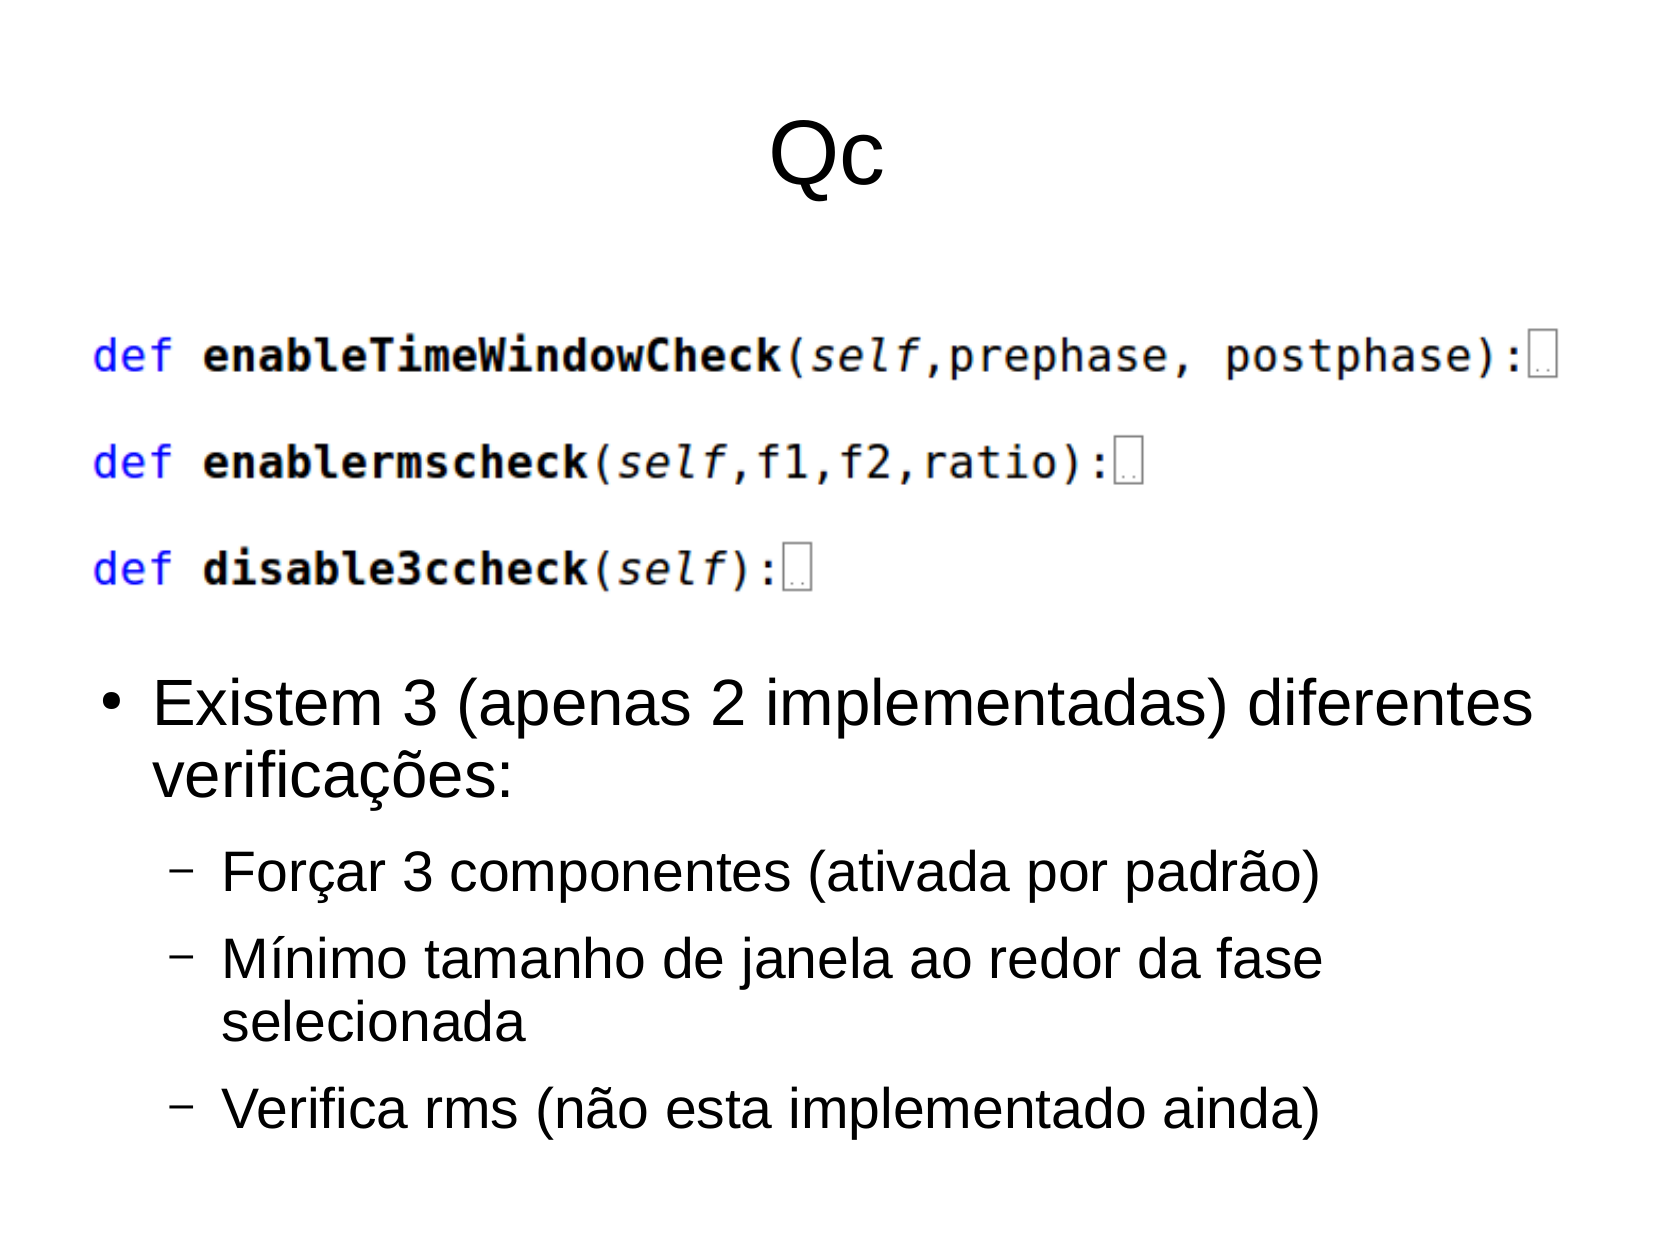

# Qc
Existem 3 (apenas 2 implementadas) diferentes verificações:
Forçar 3 componentes (ativada por padrão)
Mínimo tamanho de janela ao redor da fase selecionada
Verifica rms (não esta implementado ainda)